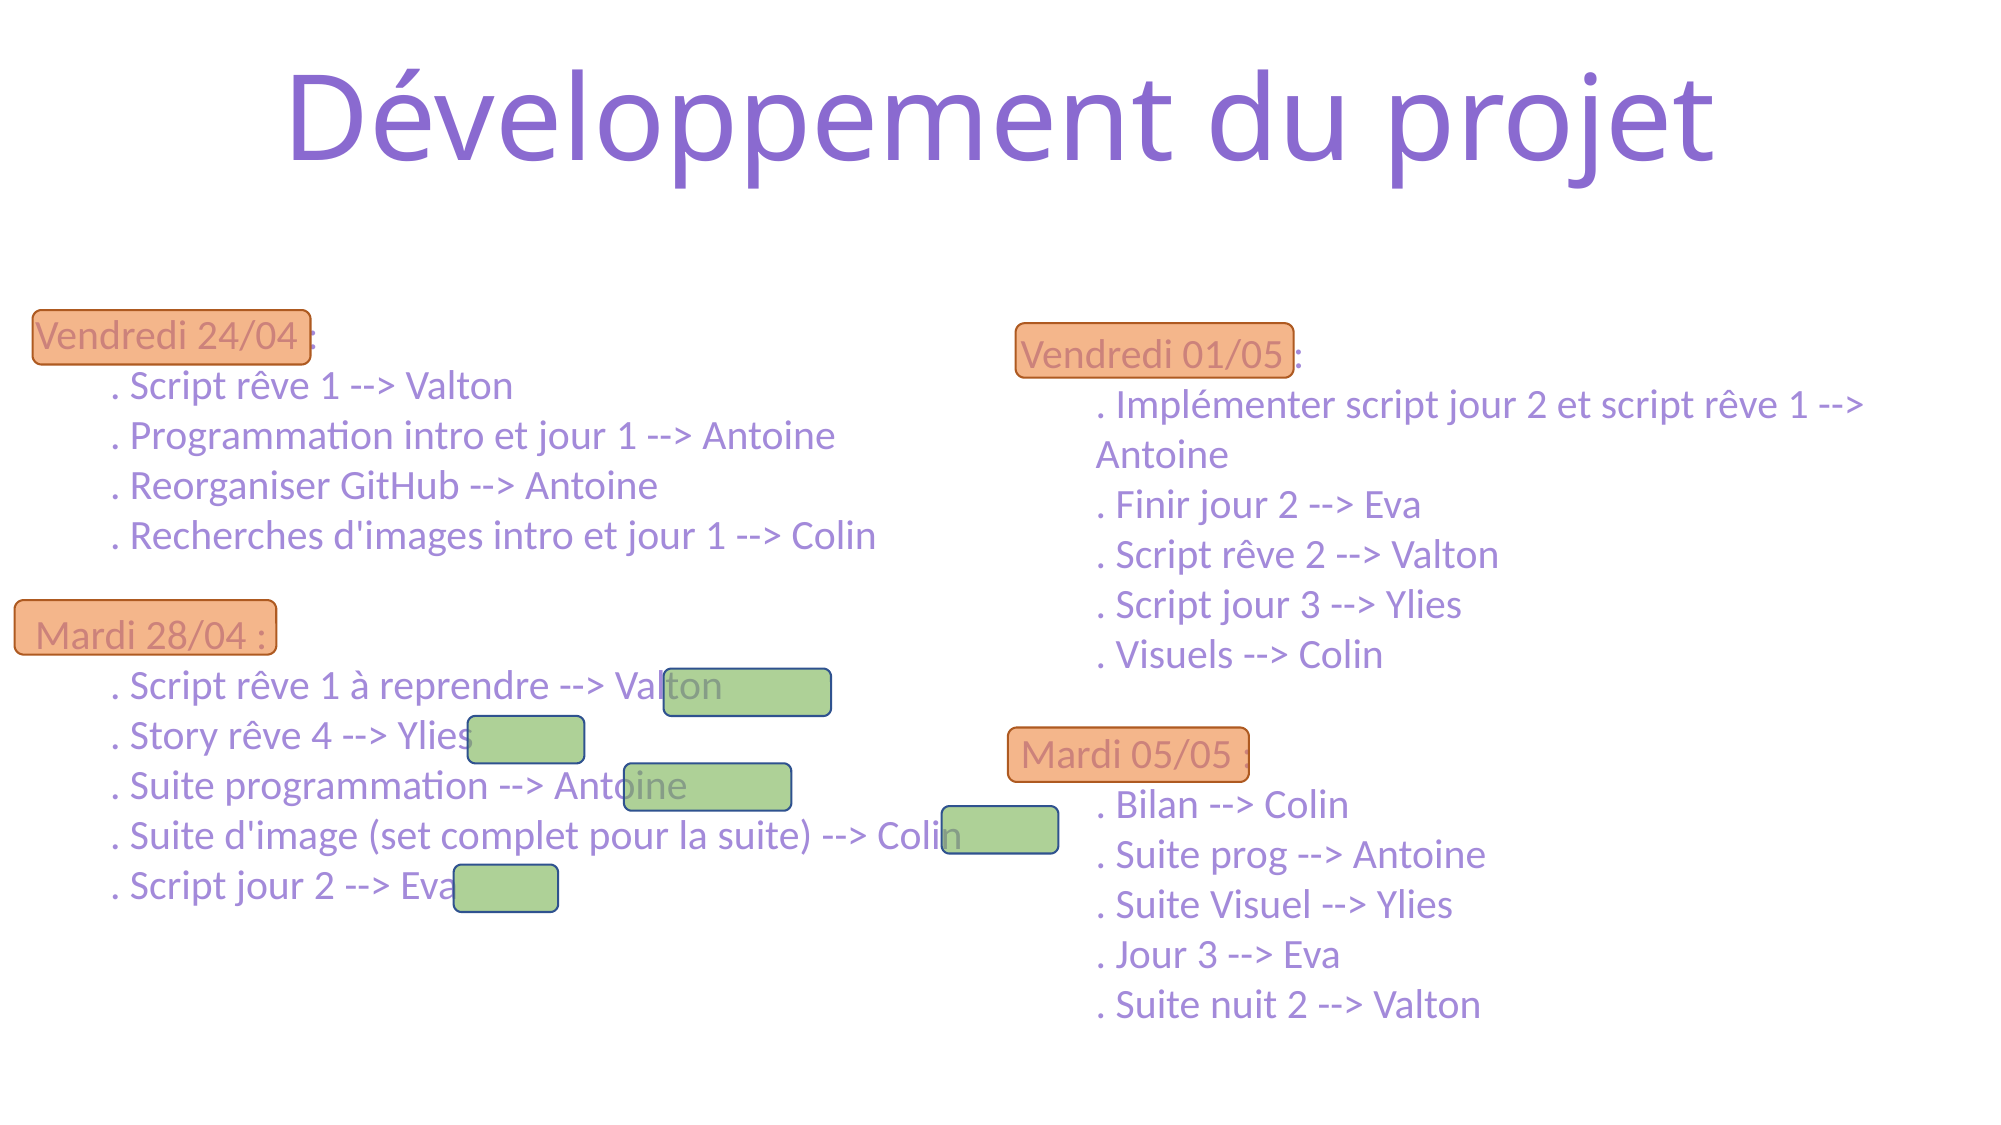

Développement du projet
Vendredi 24/04 :
	. Script rêve 1 --> Valton
	. Programmation intro et jour 1 --> Antoine
	. Reorganiser GitHub --> Antoine
	. Recherches d'images intro et jour 1 --> Colin
Mardi 28/04 :
	. Script rêve 1 à reprendre --> Valton
	. Story rêve 4 --> Ylies
	. Suite programmation --> Antoine
	. Suite d'image (set complet pour la suite) --> Colin
	. Script jour 2 --> Eva
Vendredi 01/05 :
	. Implémenter script jour 2 et script rêve 1 --> 		Antoine
	. Finir jour 2 --> Eva
	. Script rêve 2 --> Valton
	. Script jour 3 --> Ylies
	. Visuels --> Colin
Mardi 05/05 :
	. Bilan --> Colin
	. Suite prog --> Antoine
	. Suite Visuel --> Ylies
	. Jour 3 --> Eva
	. Suite nuit 2 --> Valton